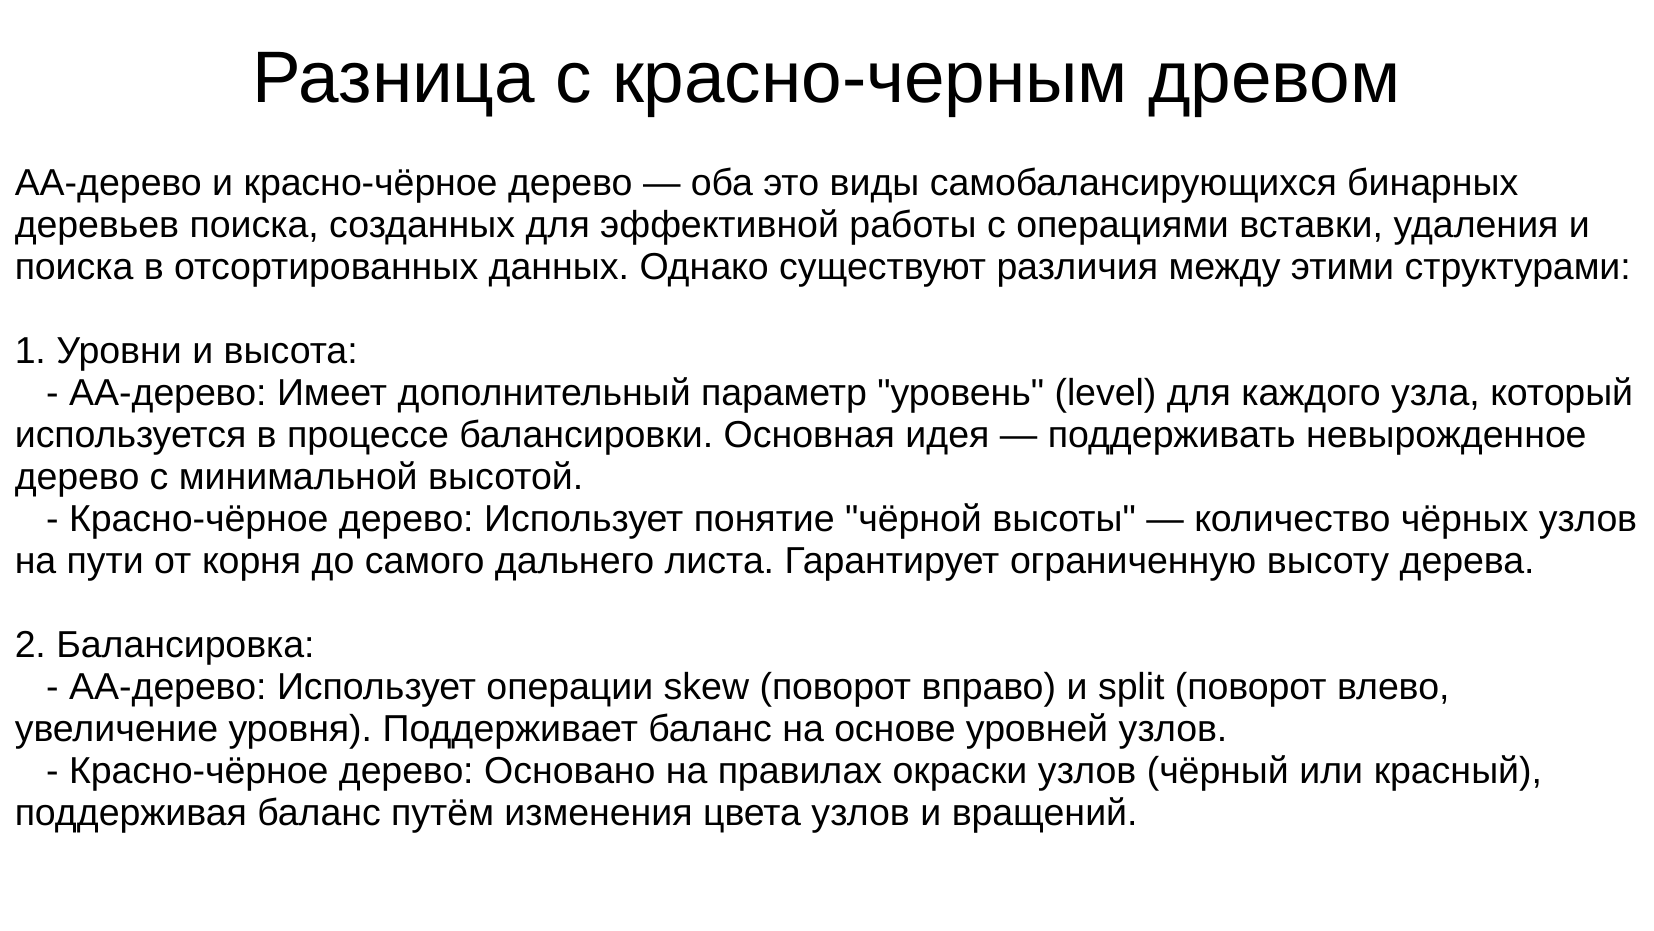

# Разница с красно-черным древом
АА-дерево и красно-чёрное дерево — оба это виды самобалансирующихся бинарных деревьев поиска, созданных для эффективной работы с операциями вставки, удаления и поиска в отсортированных данных. Однако существуют различия между этими структурами:
1. Уровни и высота:
 - АА-дерево: Имеет дополнительный параметр "уровень" (level) для каждого узла, который используется в процессе балансировки. Основная идея — поддерживать невырожденное дерево с минимальной высотой.
 - Красно-чёрное дерево: Использует понятие "чёрной высоты" — количество чёрных узлов на пути от корня до самого дальнего листа. Гарантирует ограниченную высоту дерева.
2. Балансировка:
 - АА-дерево: Использует операции skew (поворот вправо) и split (поворот влево, увеличение уровня). Поддерживает баланс на основе уровней узлов.
 - Красно-чёрное дерево: Основано на правилах окраски узлов (чёрный или красный), поддерживая баланс путём изменения цвета узлов и вращений.